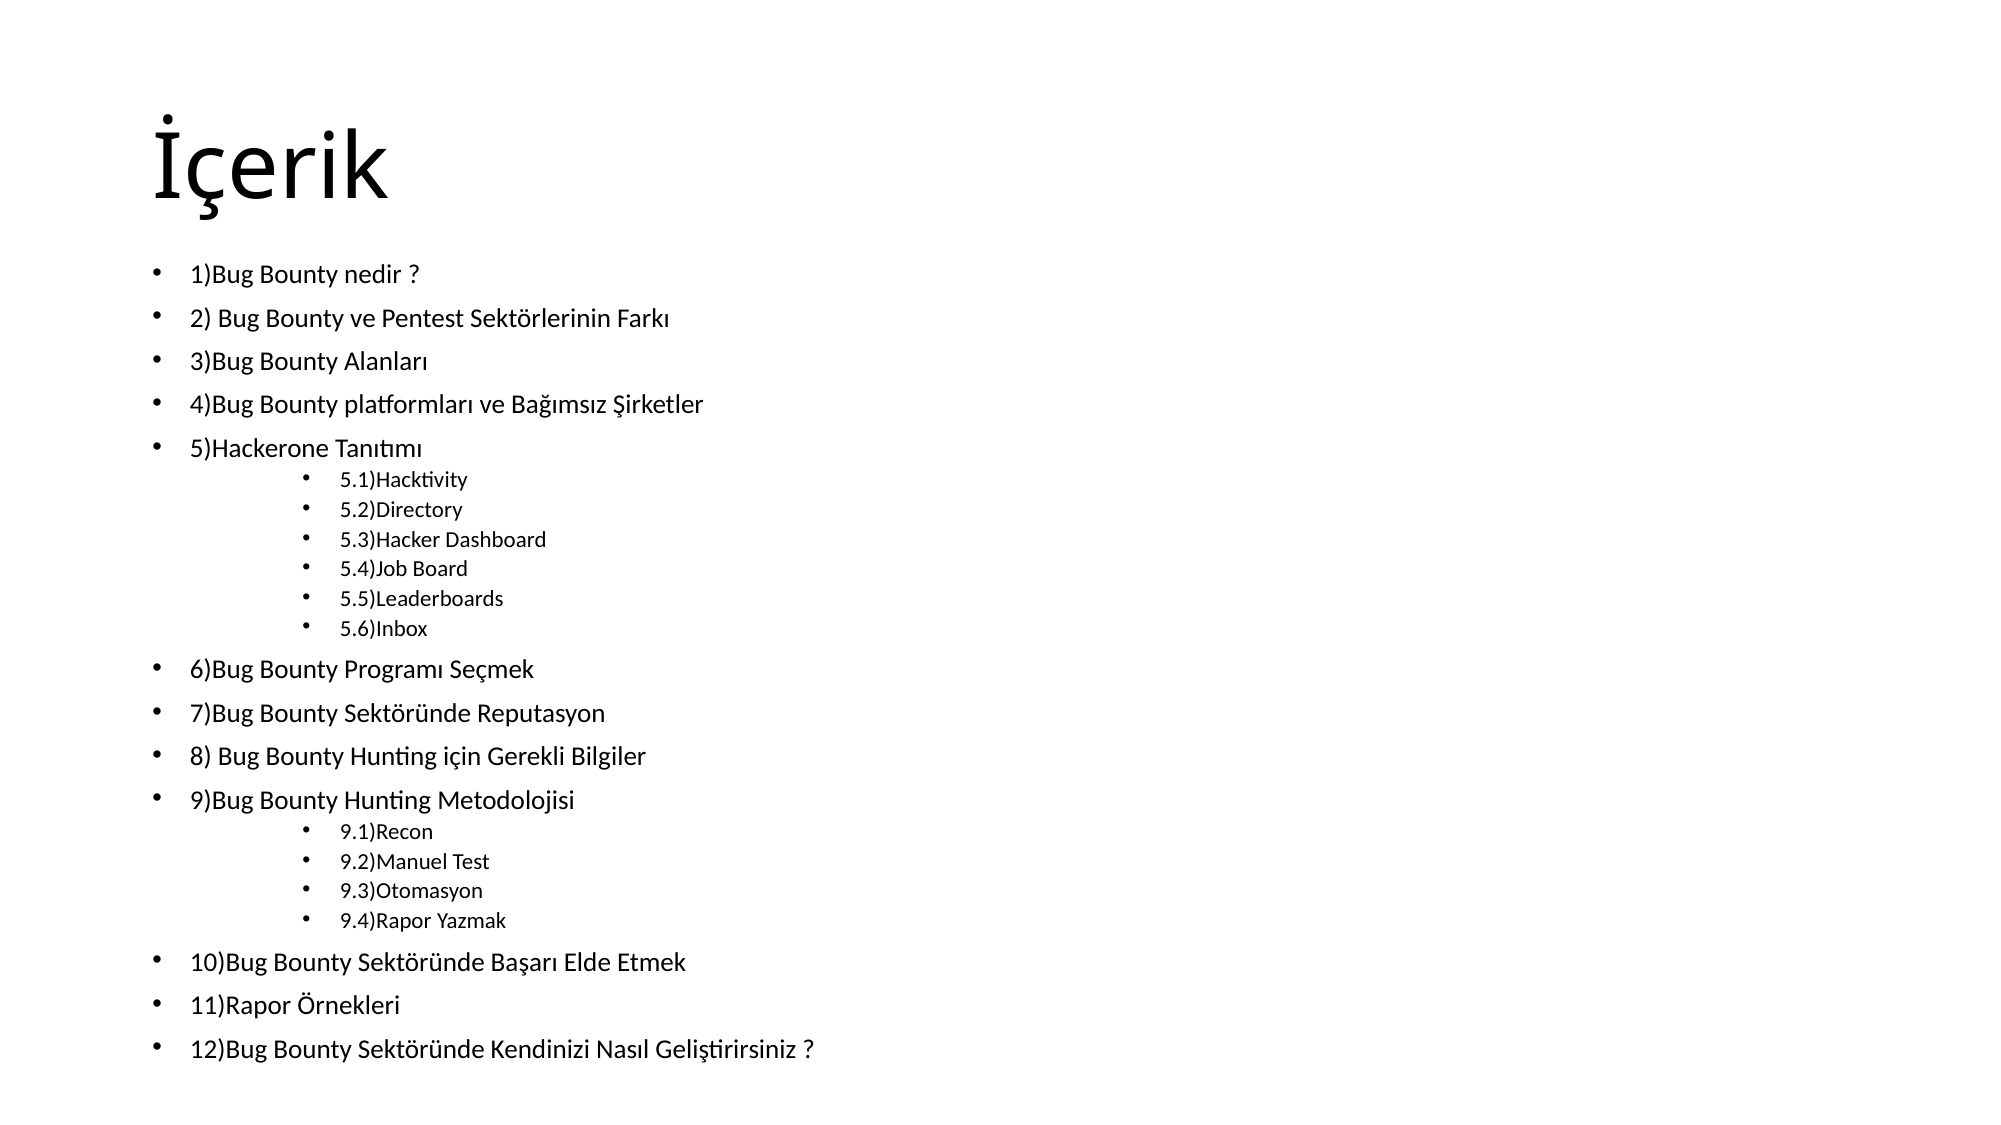

# İçerik
1)Bug Bounty nedir ?
2) Bug Bounty ve Pentest Sektörlerinin Farkı
3)Bug Bounty Alanları
4)Bug Bounty platformları ve Bağımsız Şirketler
5)Hackerone Tanıtımı
5.1)Hacktivity
5.2)Directory
5.3)Hacker Dashboard
5.4)Job Board
5.5)Leaderboards
5.6)Inbox
6)Bug Bounty Programı Seçmek
7)Bug Bounty Sektöründe Reputasyon
8) Bug Bounty Hunting için Gerekli Bilgiler
9)Bug Bounty Hunting Metodolojisi
9.1)Recon
9.2)Manuel Test
9.3)Otomasyon
9.4)Rapor Yazmak
10)Bug Bounty Sektöründe Başarı Elde Etmek
11)Rapor Örnekleri
12)Bug Bounty Sektöründe Kendinizi Nasıl Geliştirirsiniz ?